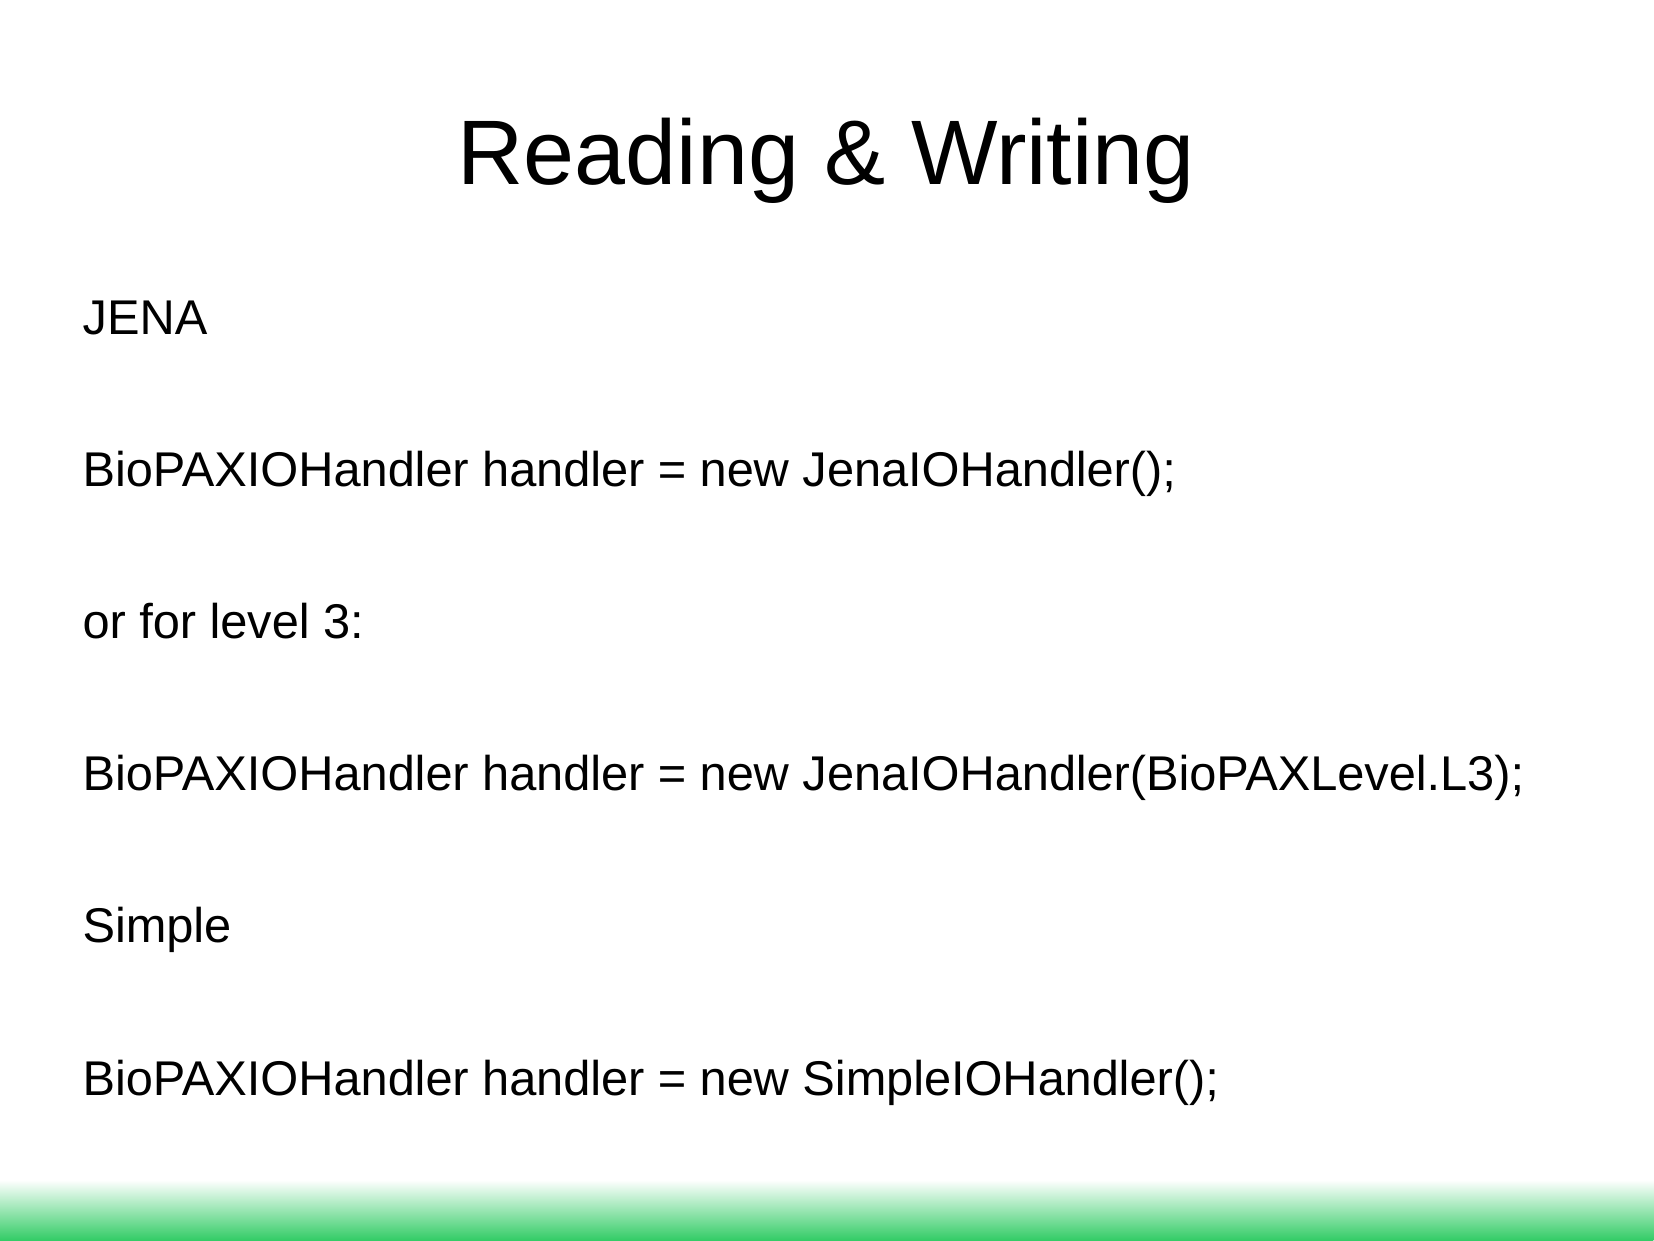

# Reading & Writing
JENA
BioPAXIOHandler handler = new JenaIOHandler();
or for level 3:
BioPAXIOHandler handler = new JenaIOHandler(BioPAXLevel.L3);
Simple
BioPAXIOHandler handler = new SimpleIOHandler();